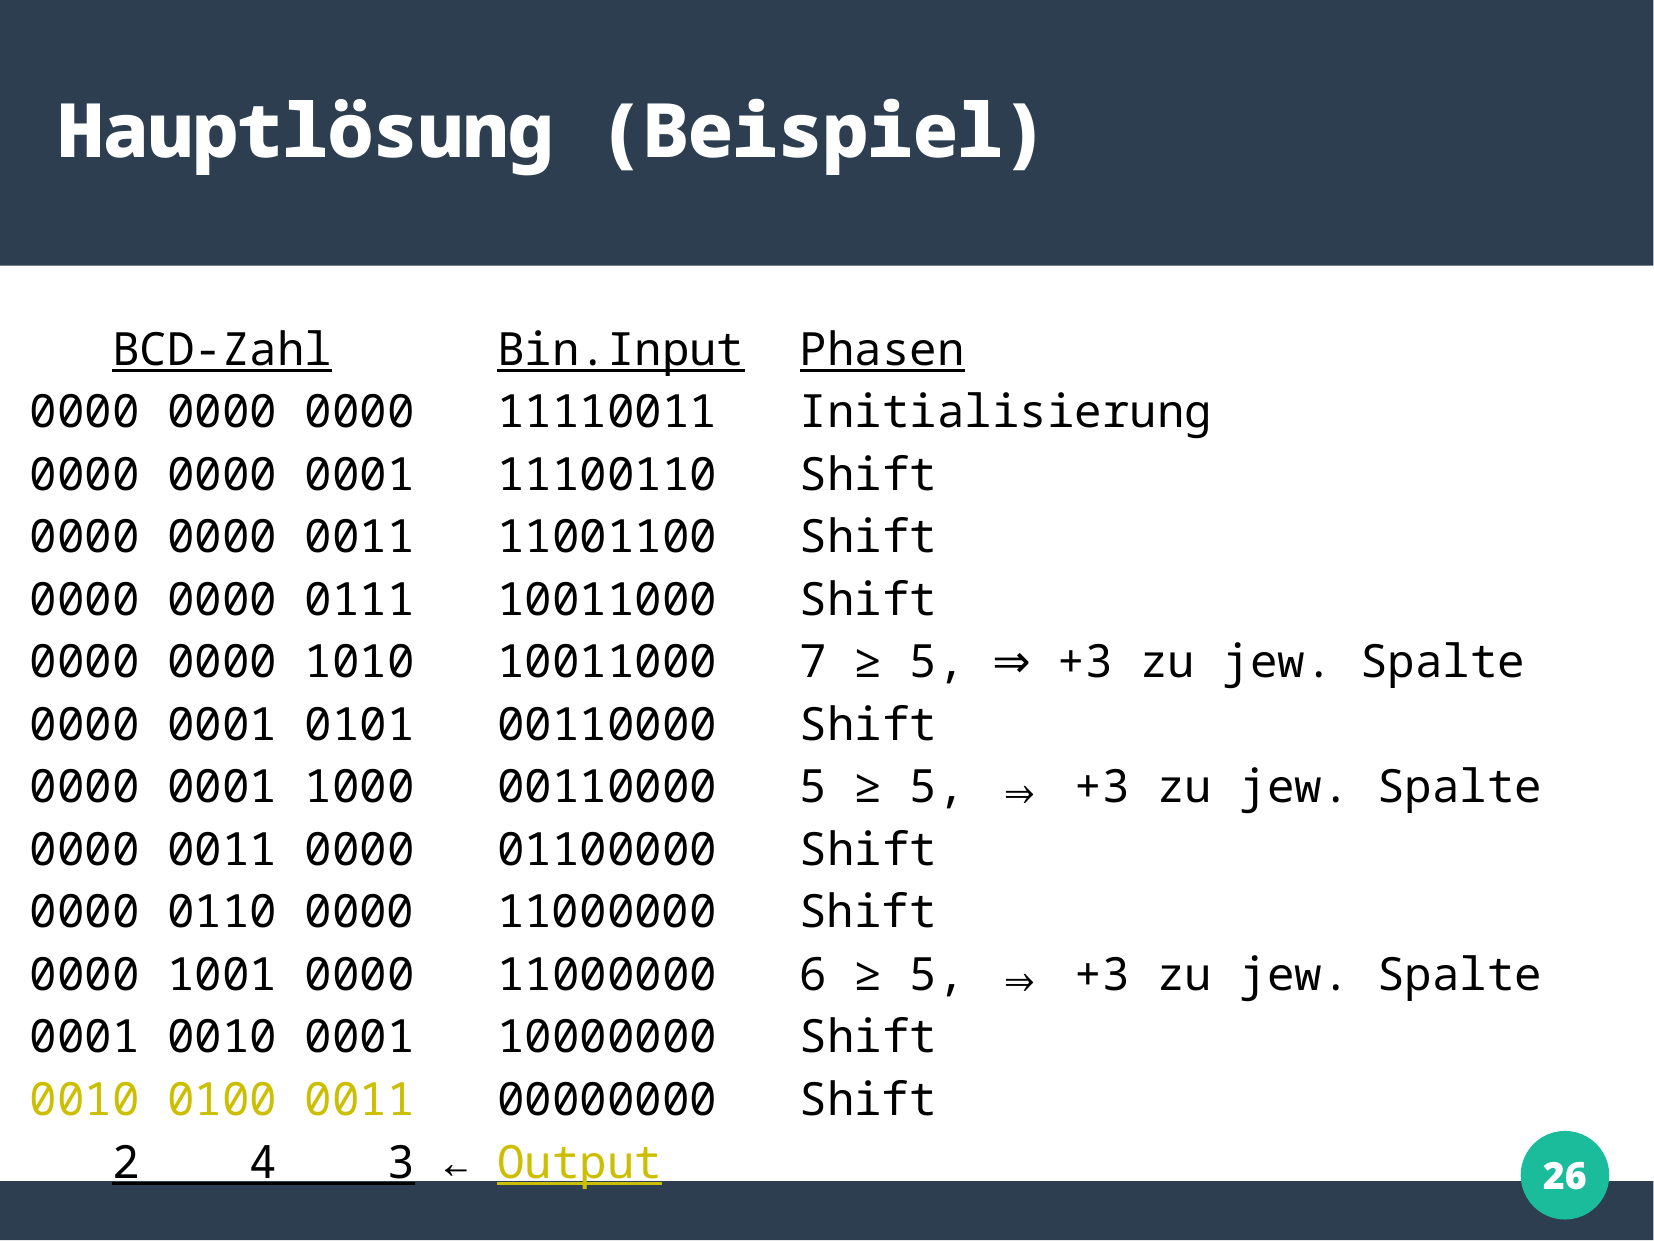

# Hauptlösung (Beispiel)
 BCD-Zahl Bin.Input Phasen
0000 0000 0000 11110011 Initialisierung
0000 0000 0001 11100110 Shift
0000 0000 0011 11001100 Shift
0000 0000 0111 10011000 Shift
0000 0000 1010 10011000 7 ≥ 5, ⇒ +3 zu jew. Spalte
0000 0001 0101 00110000 Shift
0000 0001 1000 00110000 5 ≥ 5, ⇒ +3 zu jew. Spalte
0000 0011 0000 01100000 Shift
0000 0110 0000 11000000 Shift
0000 1001 0000 11000000 6 ≥ 5, ⇒ +3 zu jew. Spalte
0001 0010 0001 10000000 Shift
0010 0100 0011 00000000 Shift
 2 4 3 ← Output
26